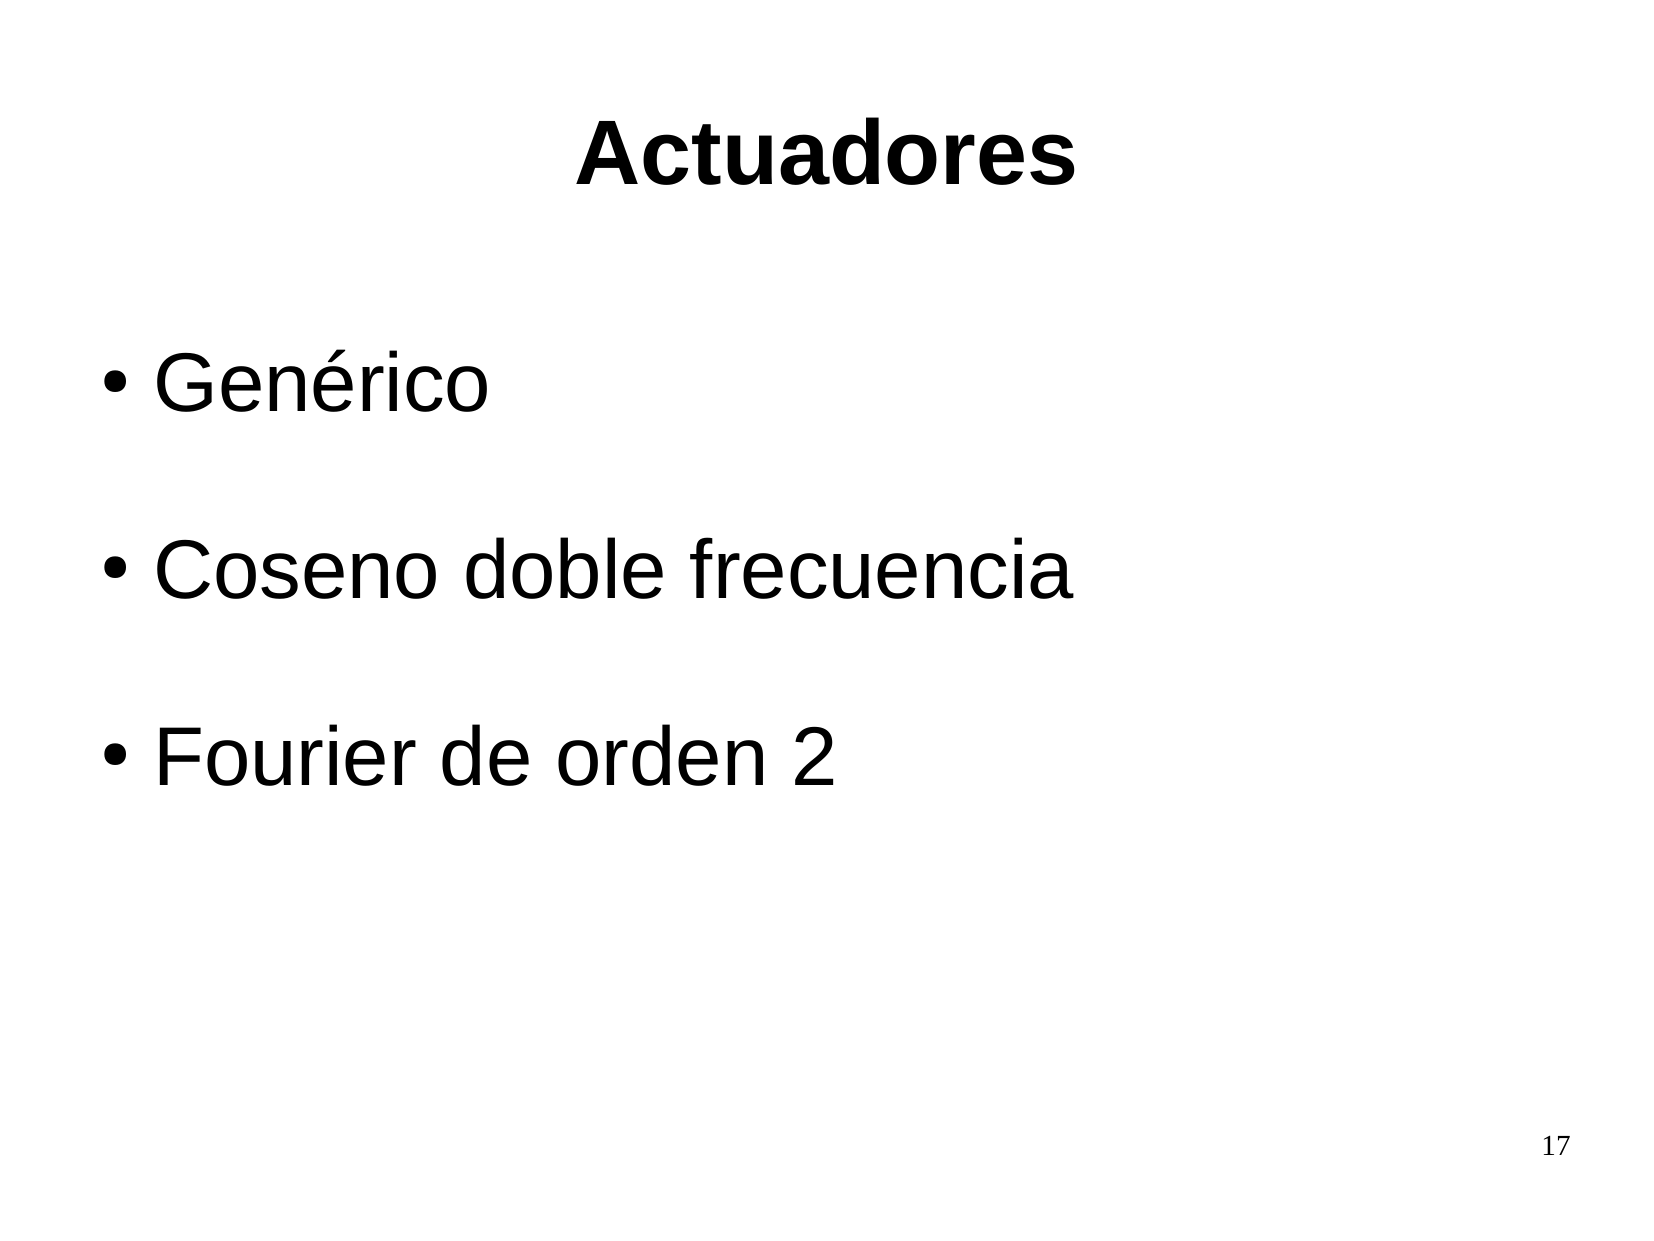

# Actuadores
Genérico
Coseno doble frecuencia
Fourier de orden 2
17